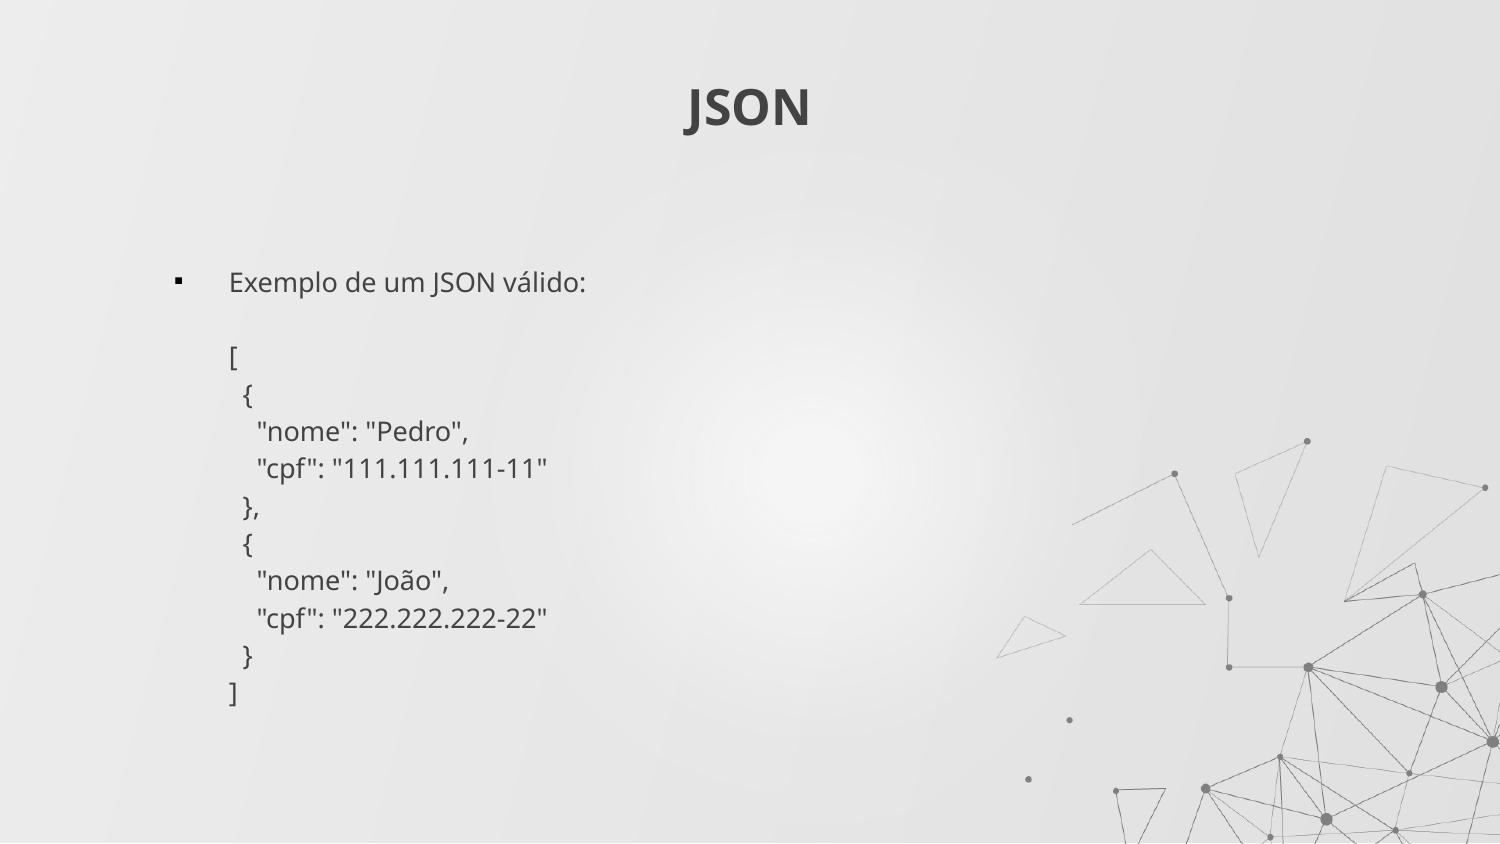

JSON
# Exemplo de um JSON válido:
[
 {
 "nome": "Pedro",
 "cpf": "111.111.111-11"
 },
 {
 "nome": "João",
 "cpf": "222.222.222-22"
 }
]